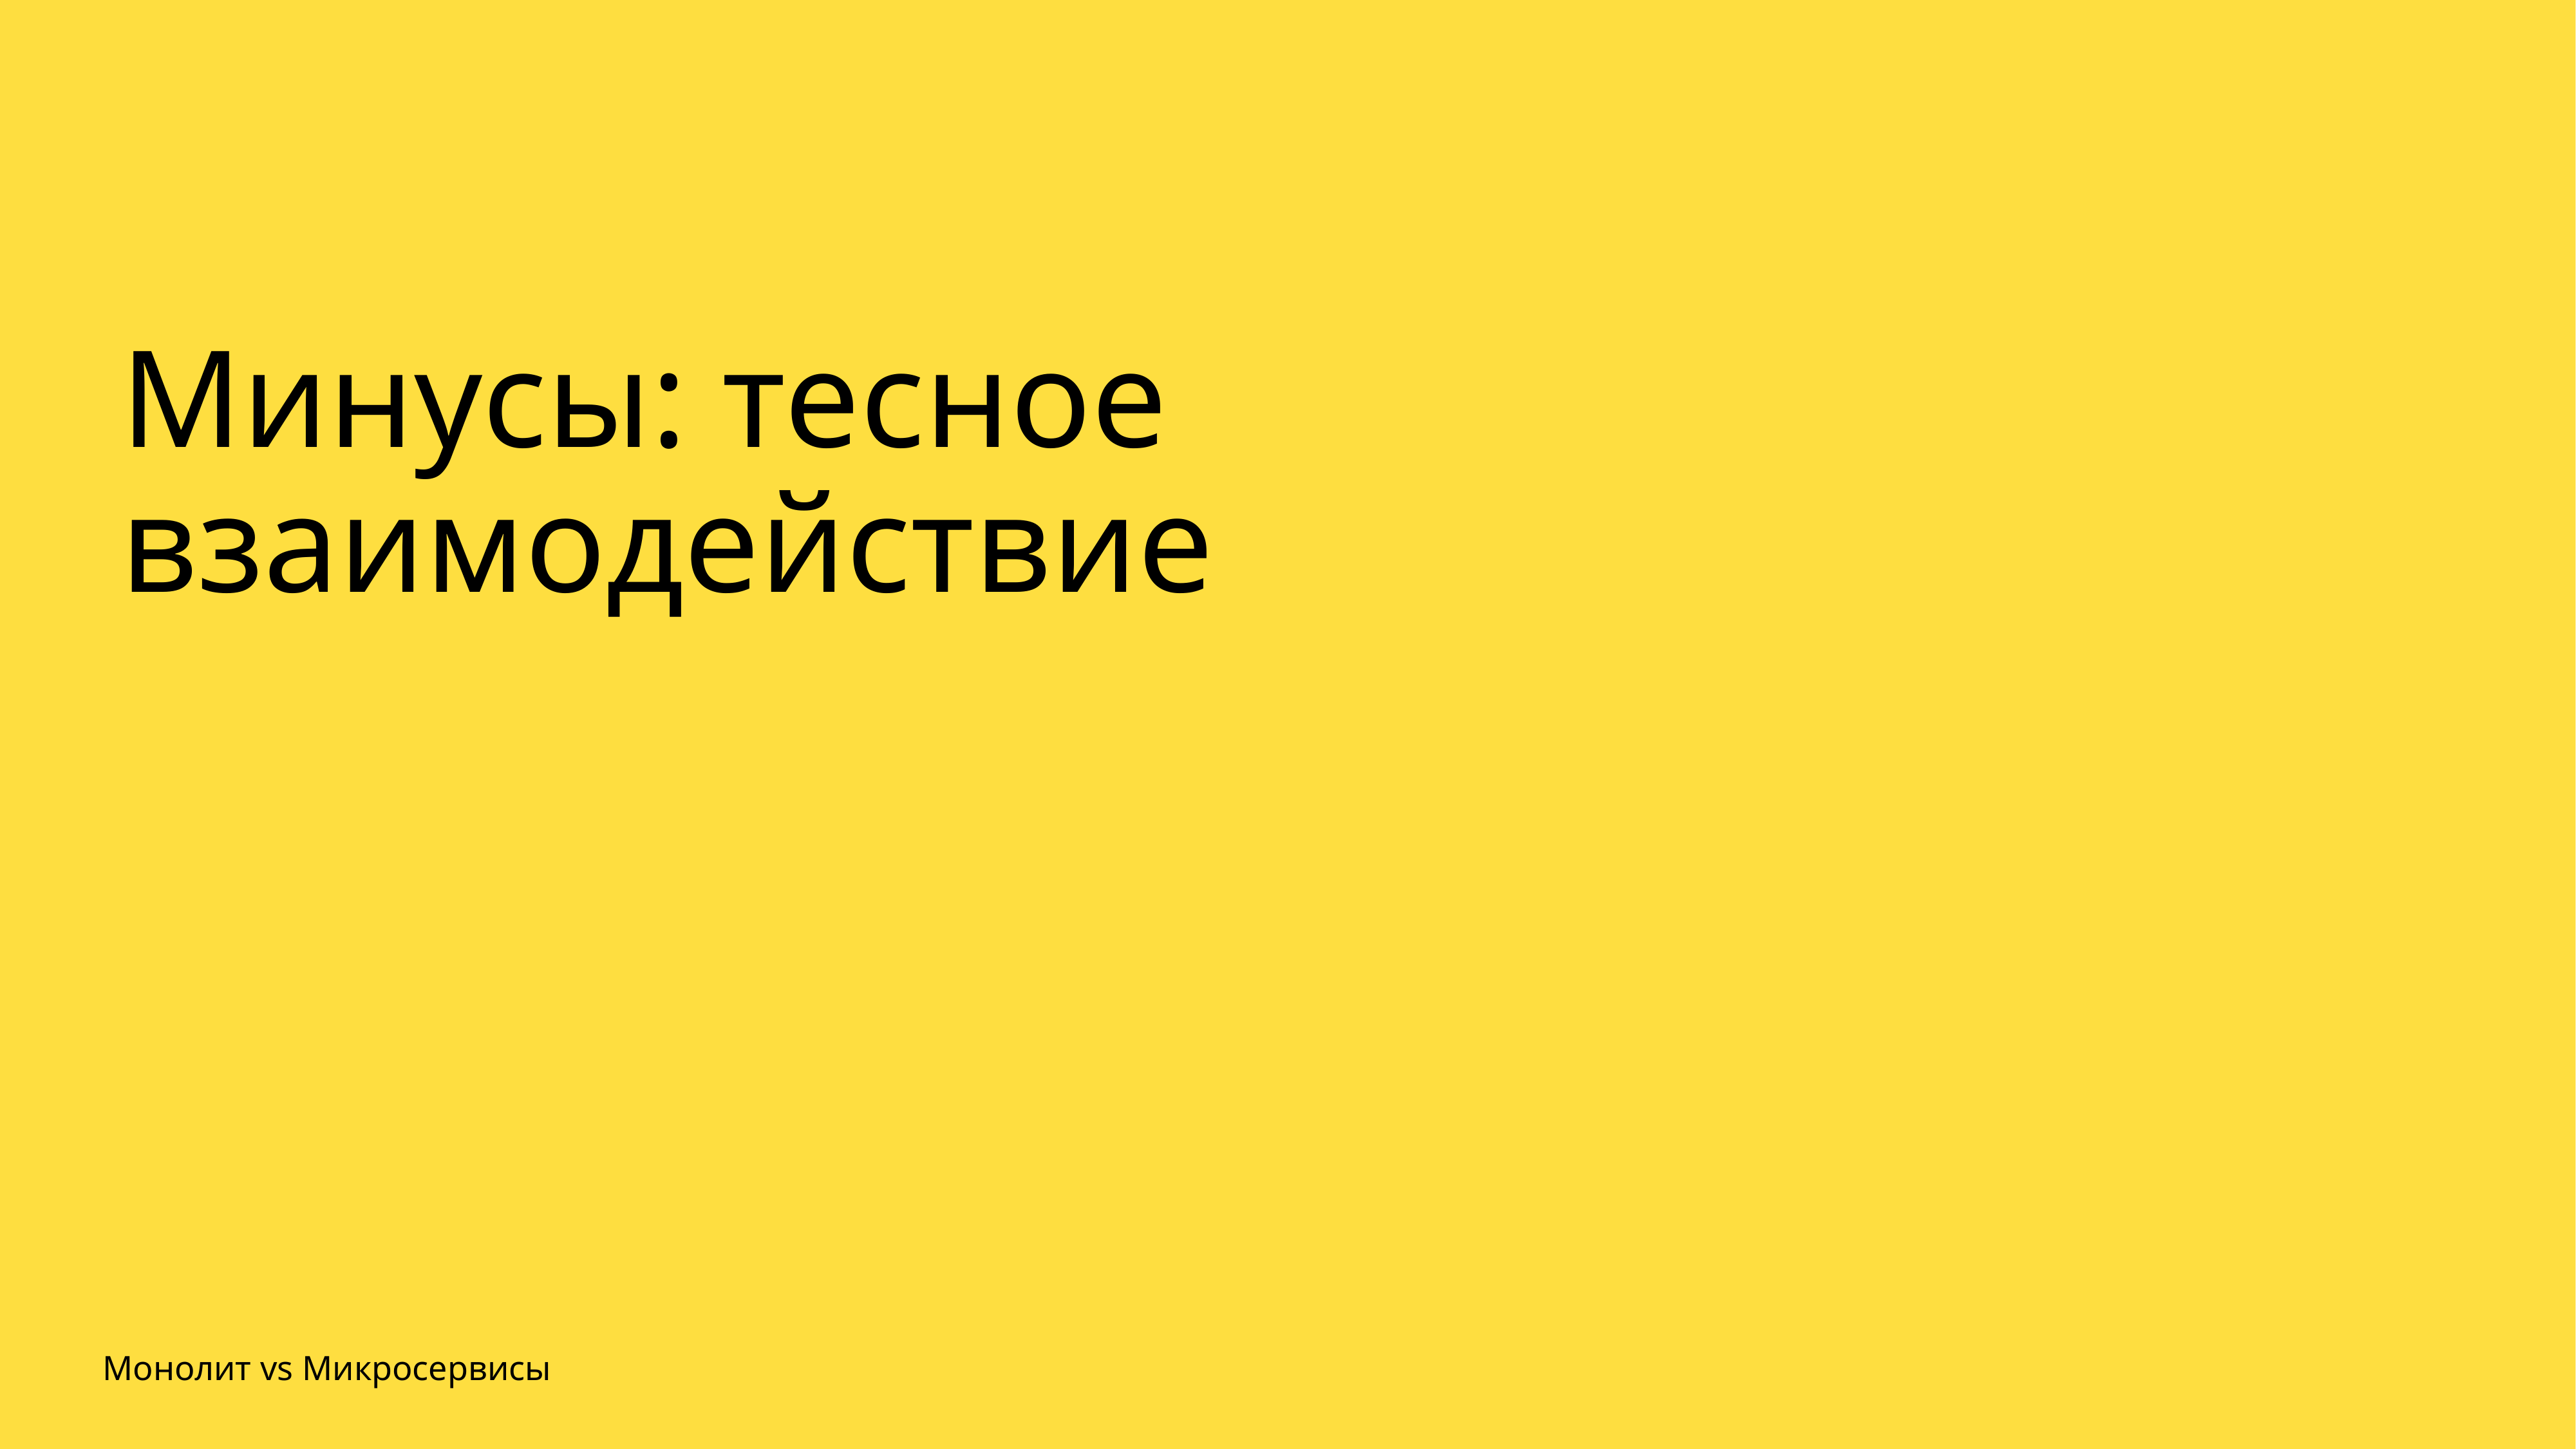

# Минусы: тесное взаимодействие
Монолит vs Микросервисы